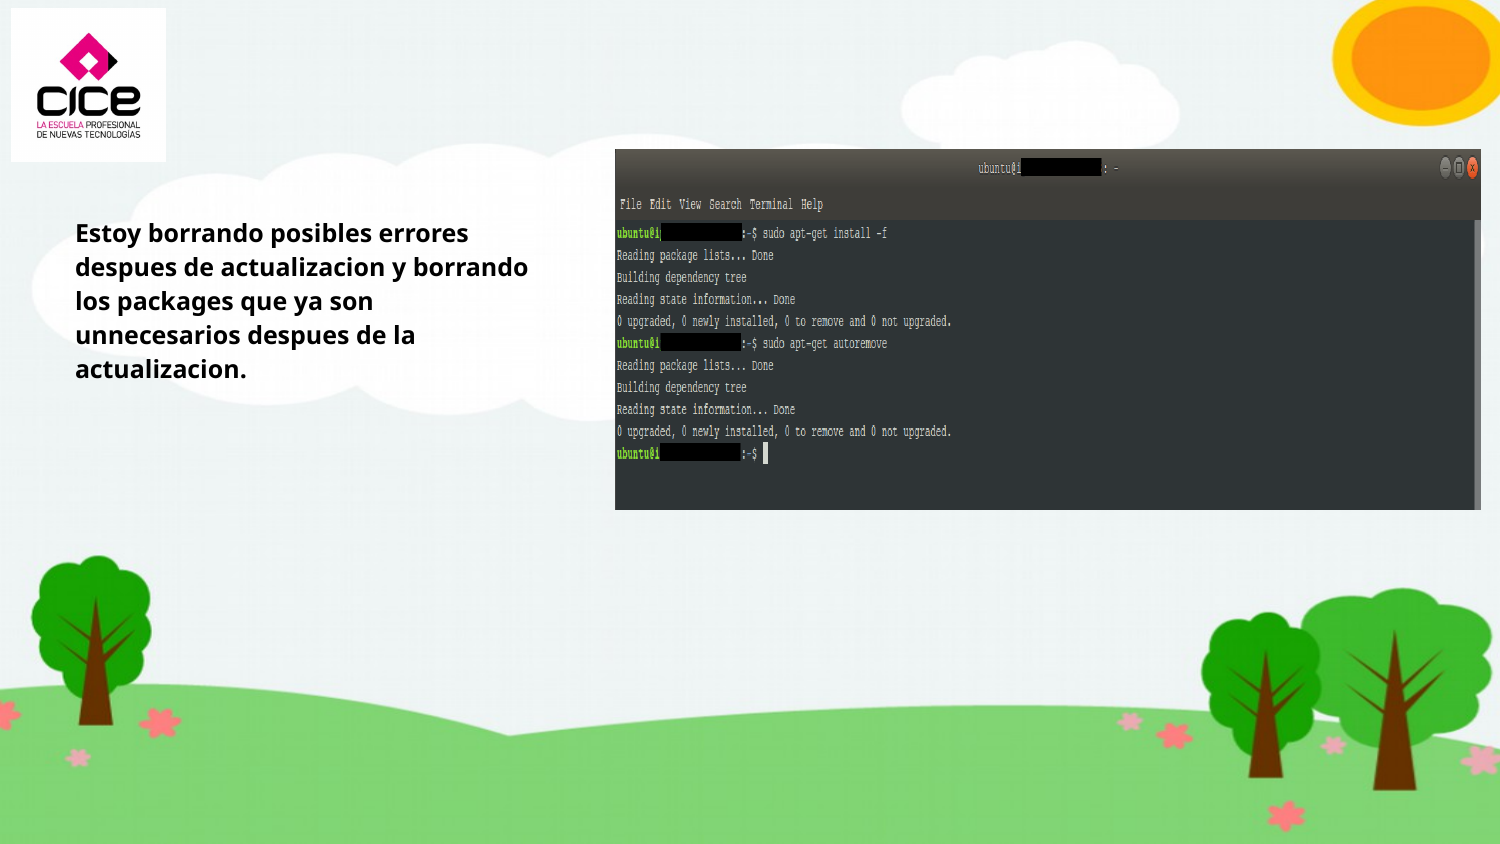

# Estoy borrando posibles errores despues de actualizacion y borrando los packages que ya son unnecesarios despues de la actualizacion.